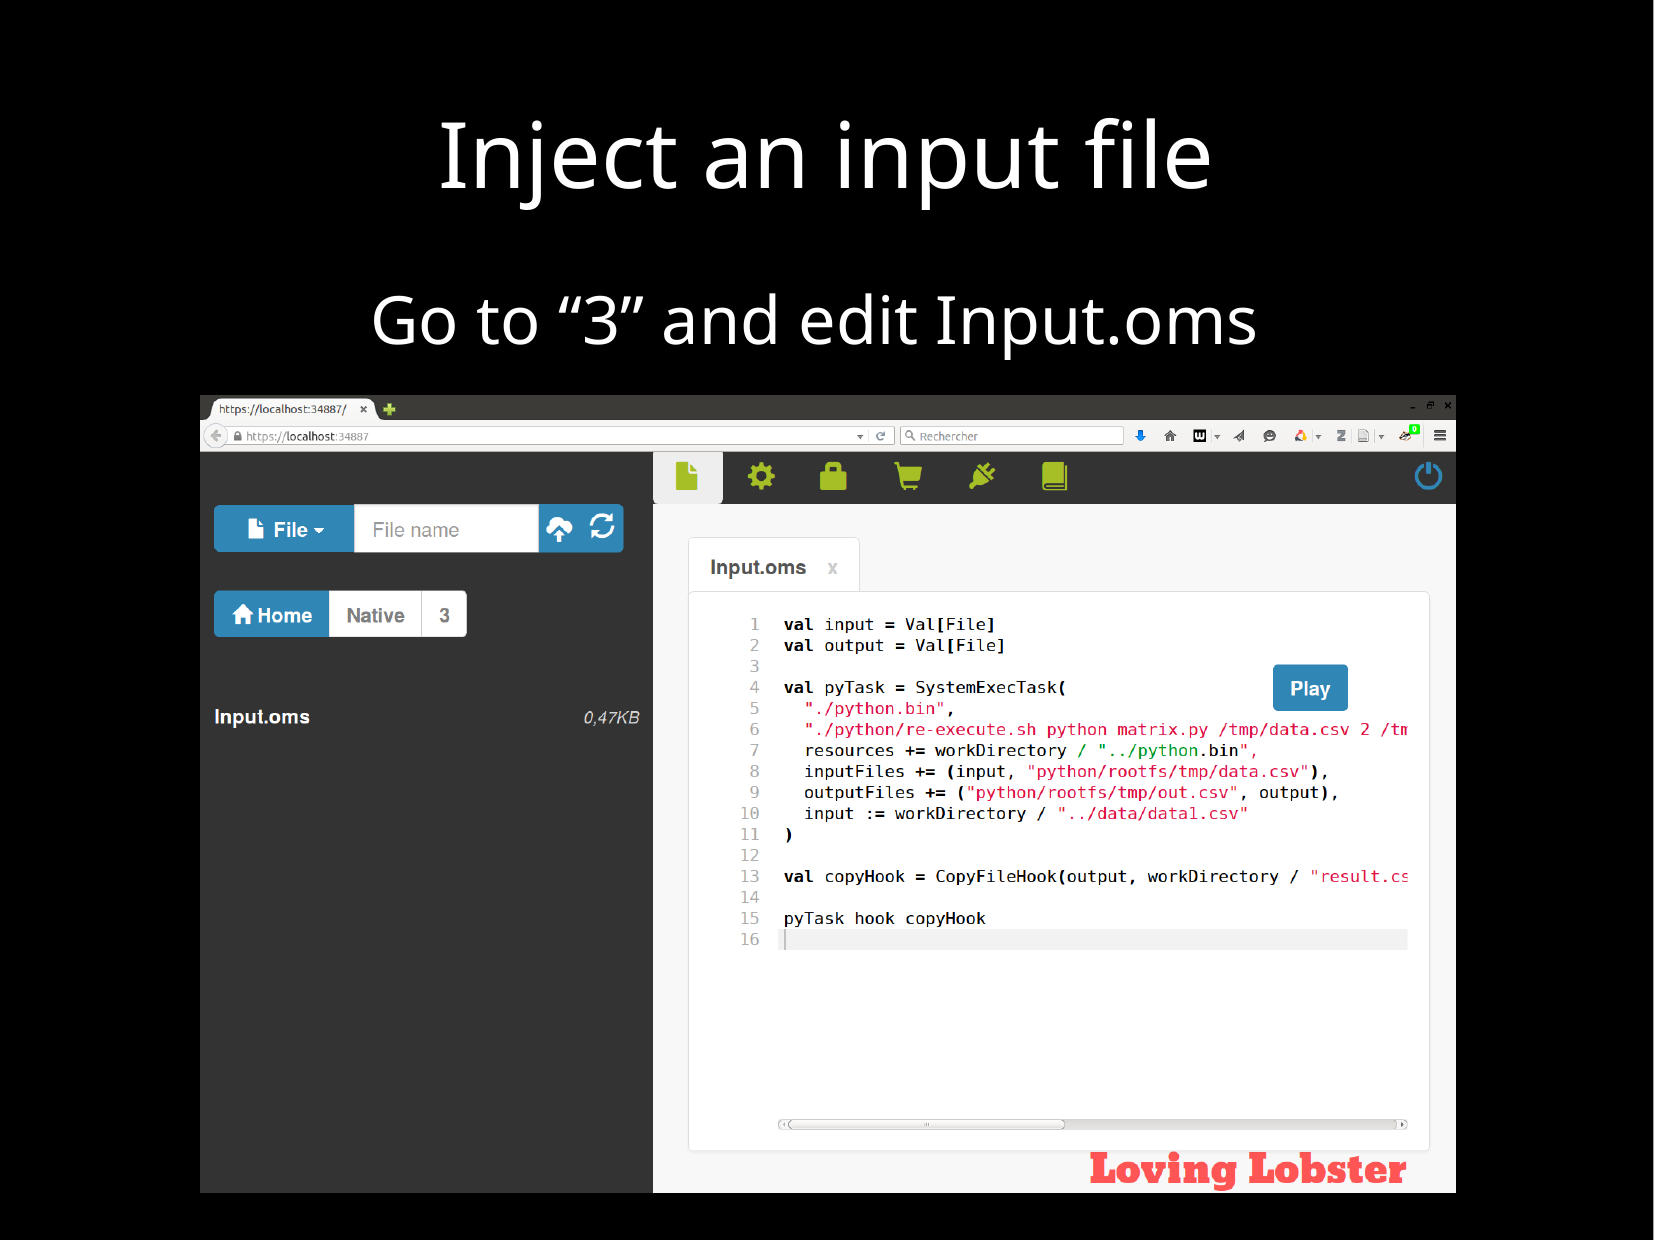

# Inject an input file
Go to “3” and edit Input.oms